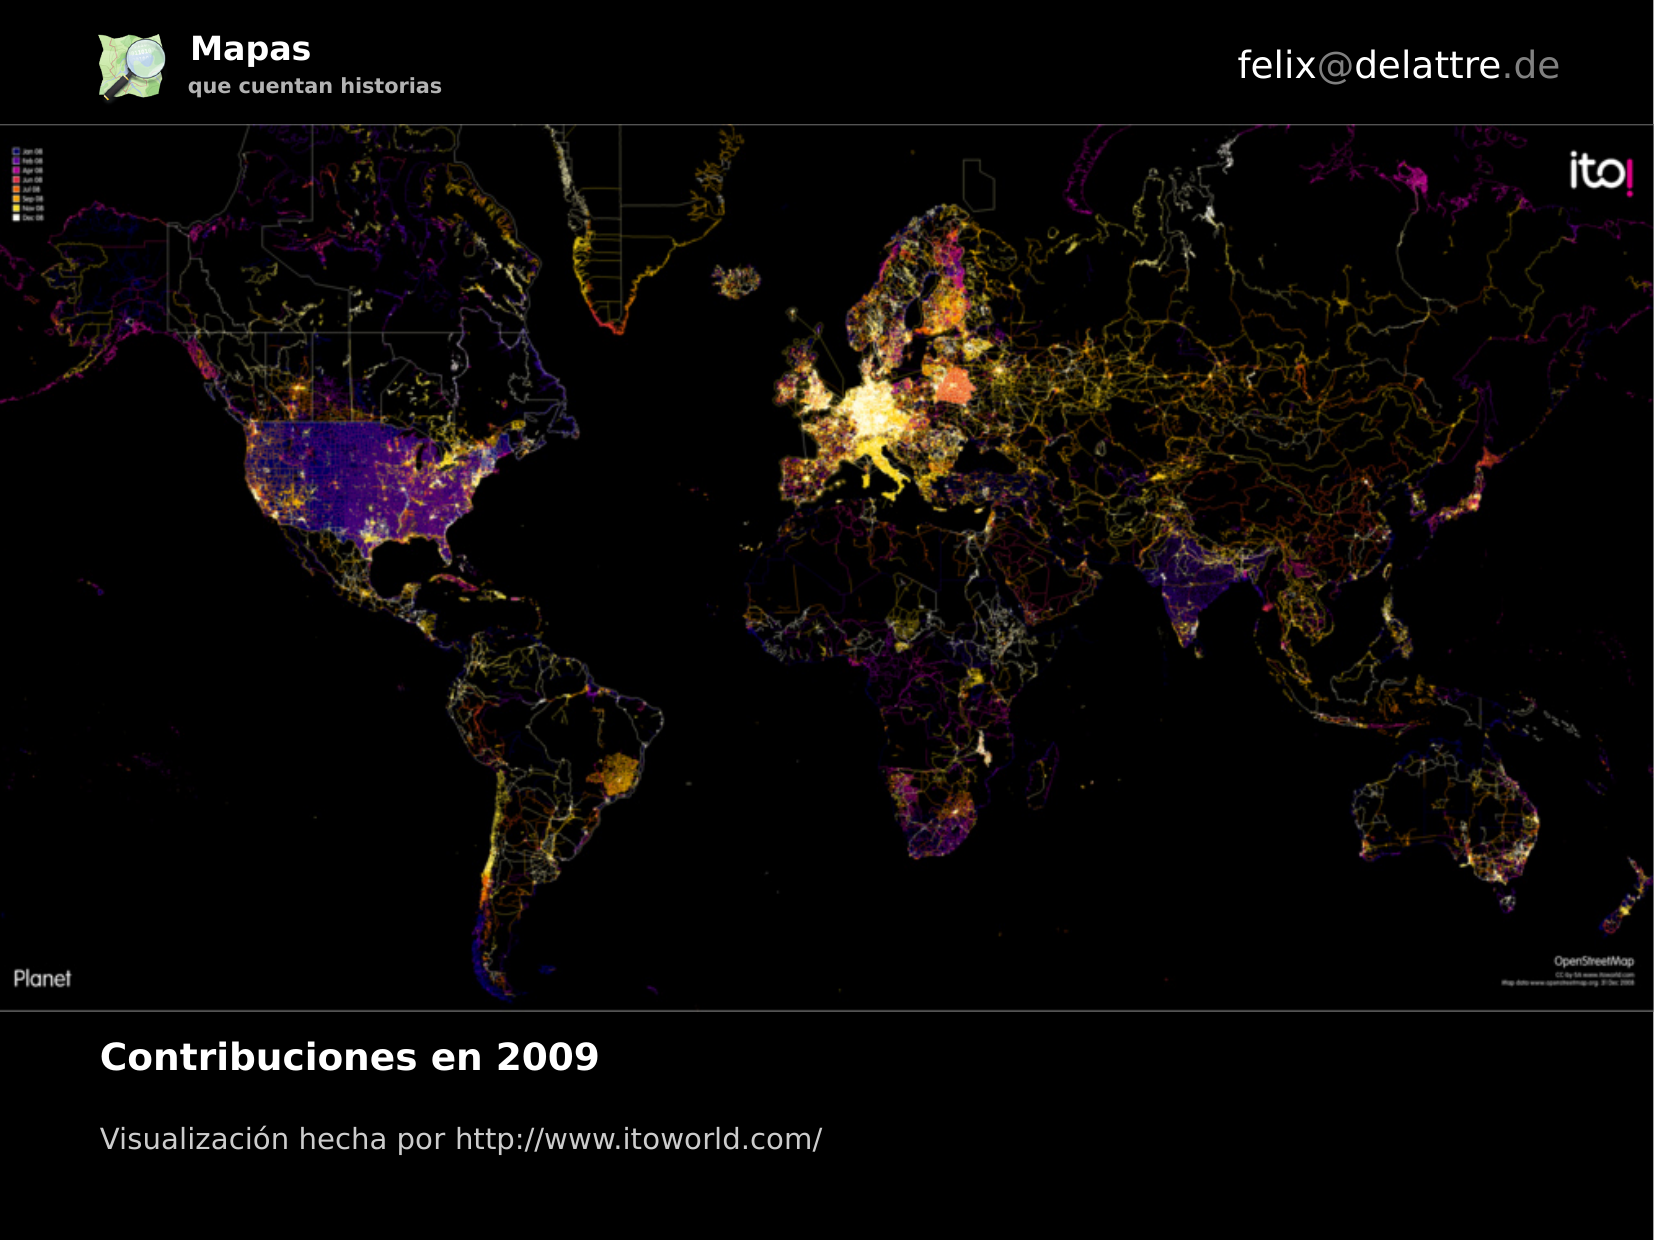

Contribuciones en 2009
Visualización hecha por http://www.itoworld.com/